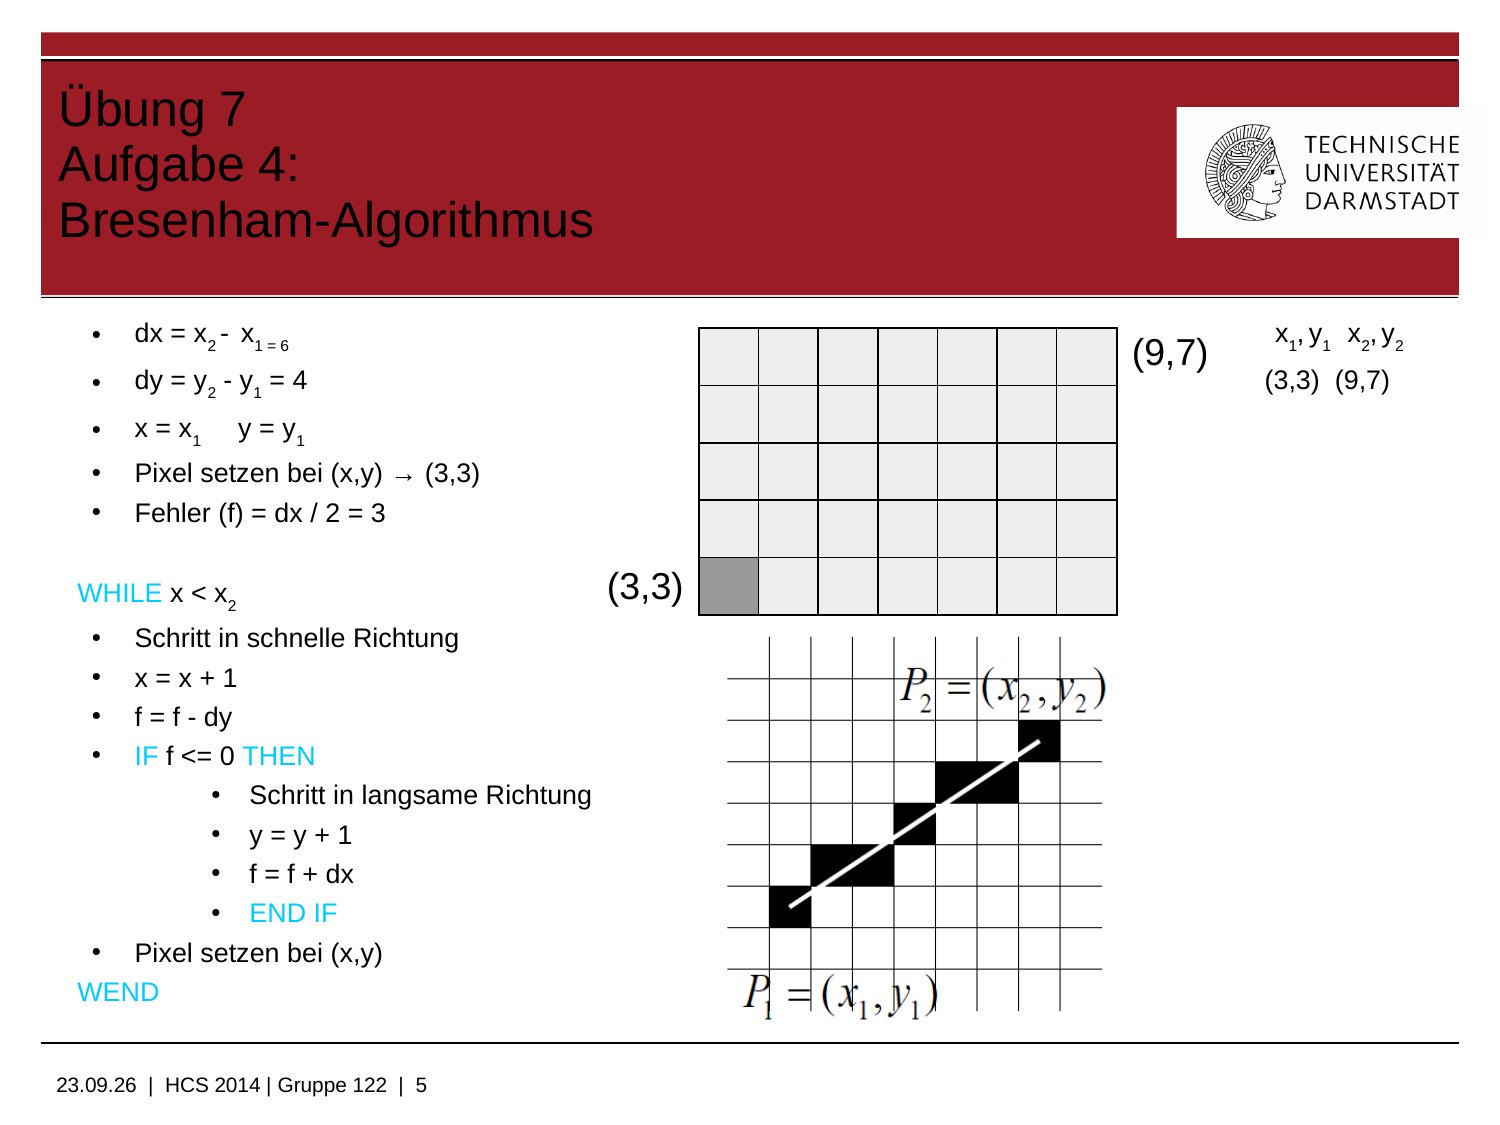

# Übung 7 Aufgabe 4: Bresenham-Algorithmus
dx = x2 - x1 = 6											 		 		 x1, y1 x2, y2
dy = y2 - y1 = 4											 							 						 				 			 (3,3) (9,7)
x = x1 y = y1
Pixel setzen bei (x,y) → (3,3)
Fehler (f) = dx / 2 = 3
WHILE x < x2
Schritt in schnelle Richtung
x = x + 1
f = f - dy
IF f <= 0 THEN
Schritt in langsame Richtung
y = y + 1
f = f + dx
END IF
Pixel setzen bei (x,y)
WEND
(9,7)
| | | | | | | |
| --- | --- | --- | --- | --- | --- | --- |
| | | | | | | |
| | | | | | | |
| | | | | | | |
| | | | | | | |
(3,3)